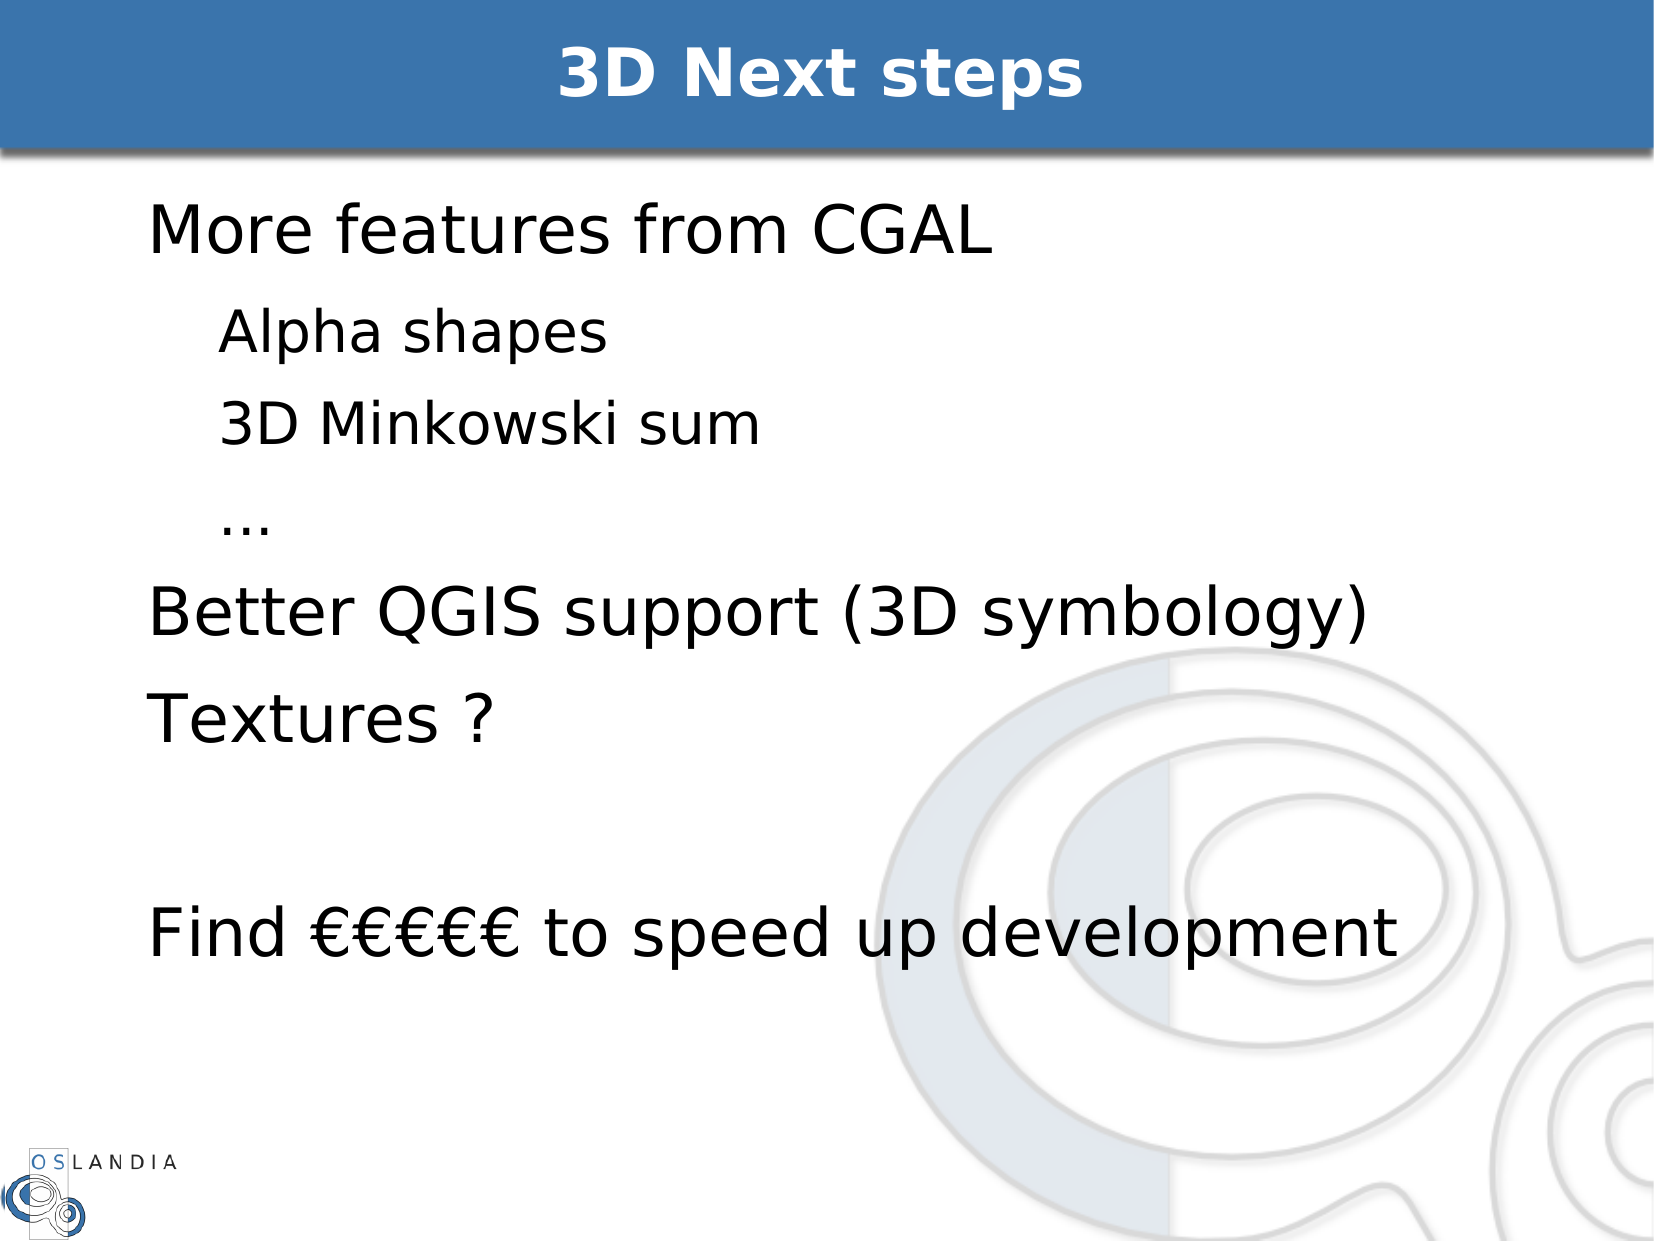

# 3D Next steps
More features from CGAL
Alpha shapes
3D Minkowski sum
...
Better QGIS support (3D symbology)
Textures ?
Find €€€€€ to speed up development